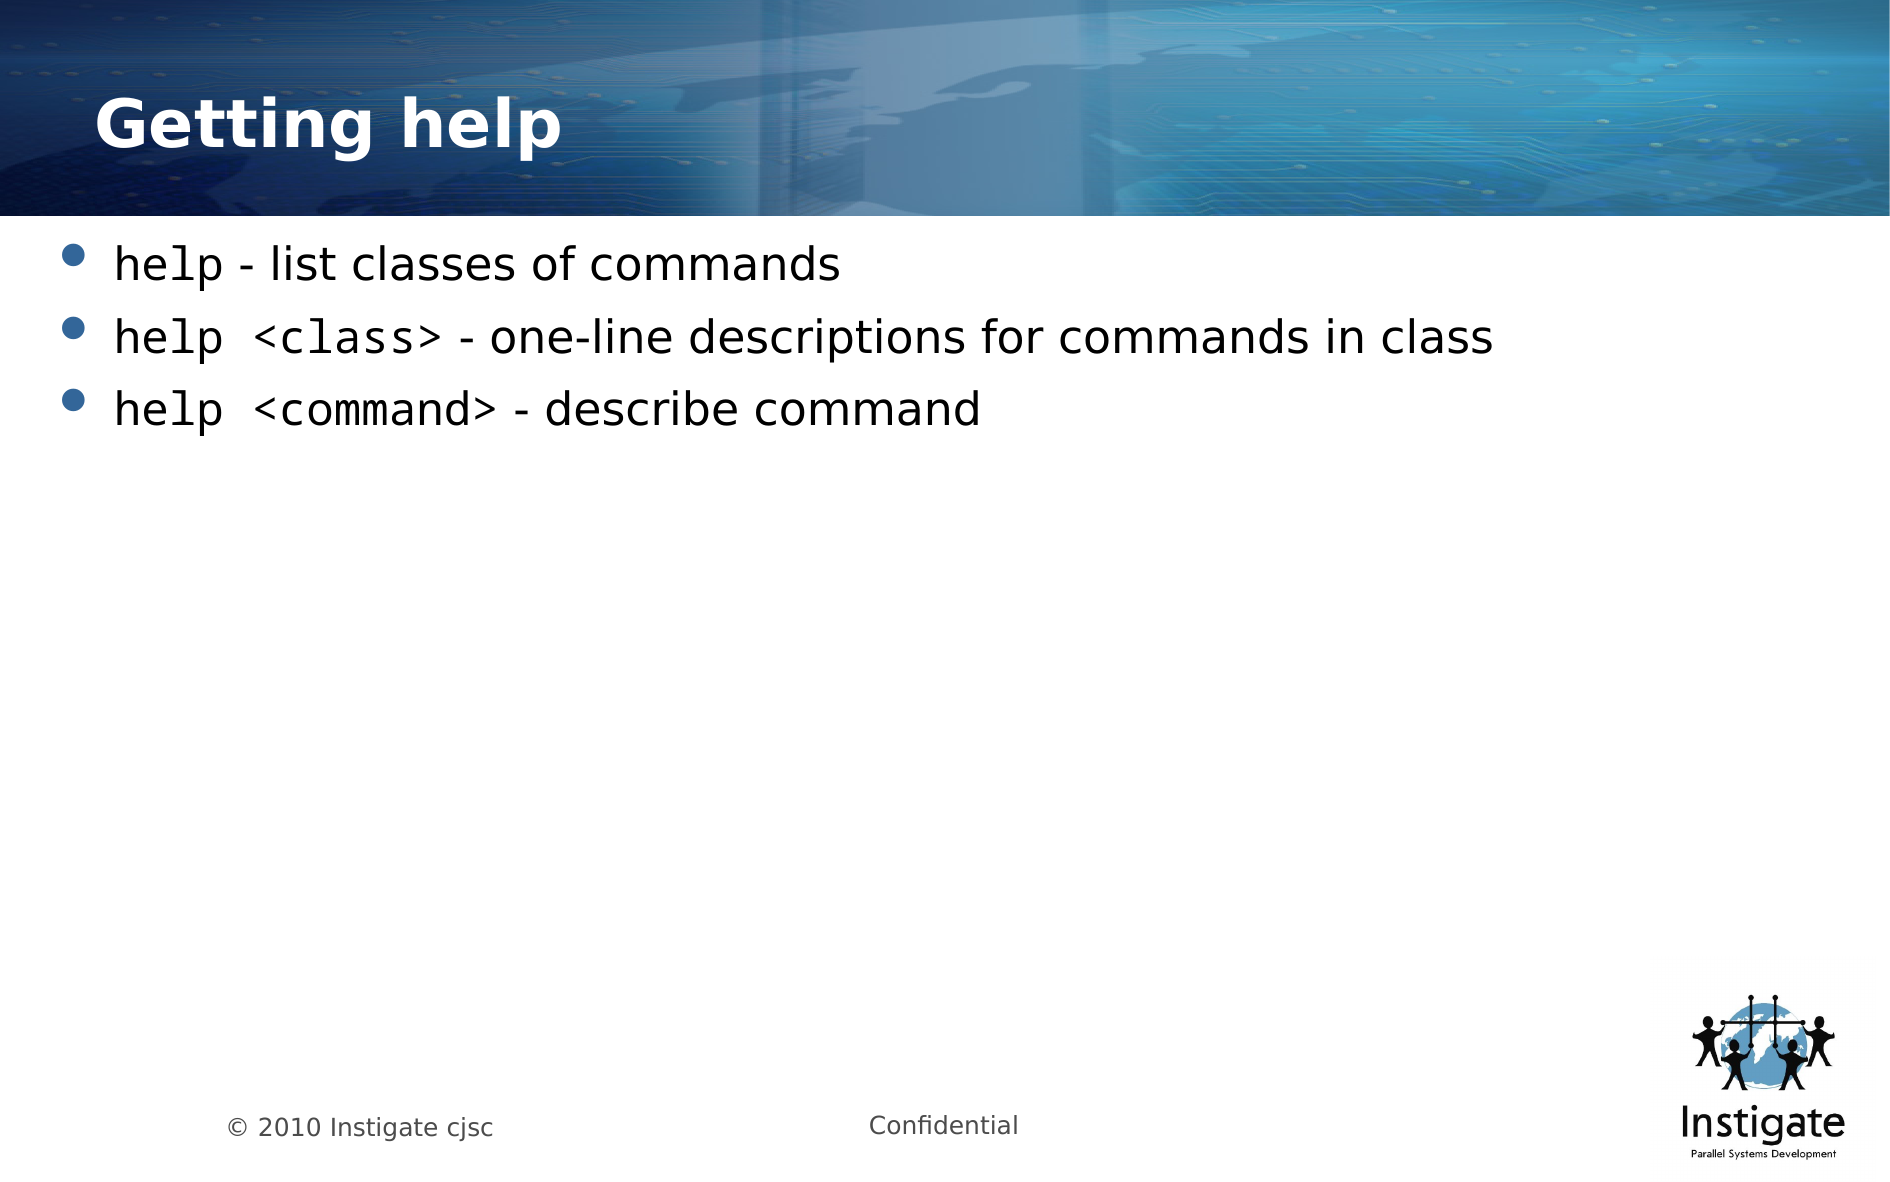

# Getting help
help - list classes of commands
help <class> - one-line descriptions for commands in class
help <command> - describe command